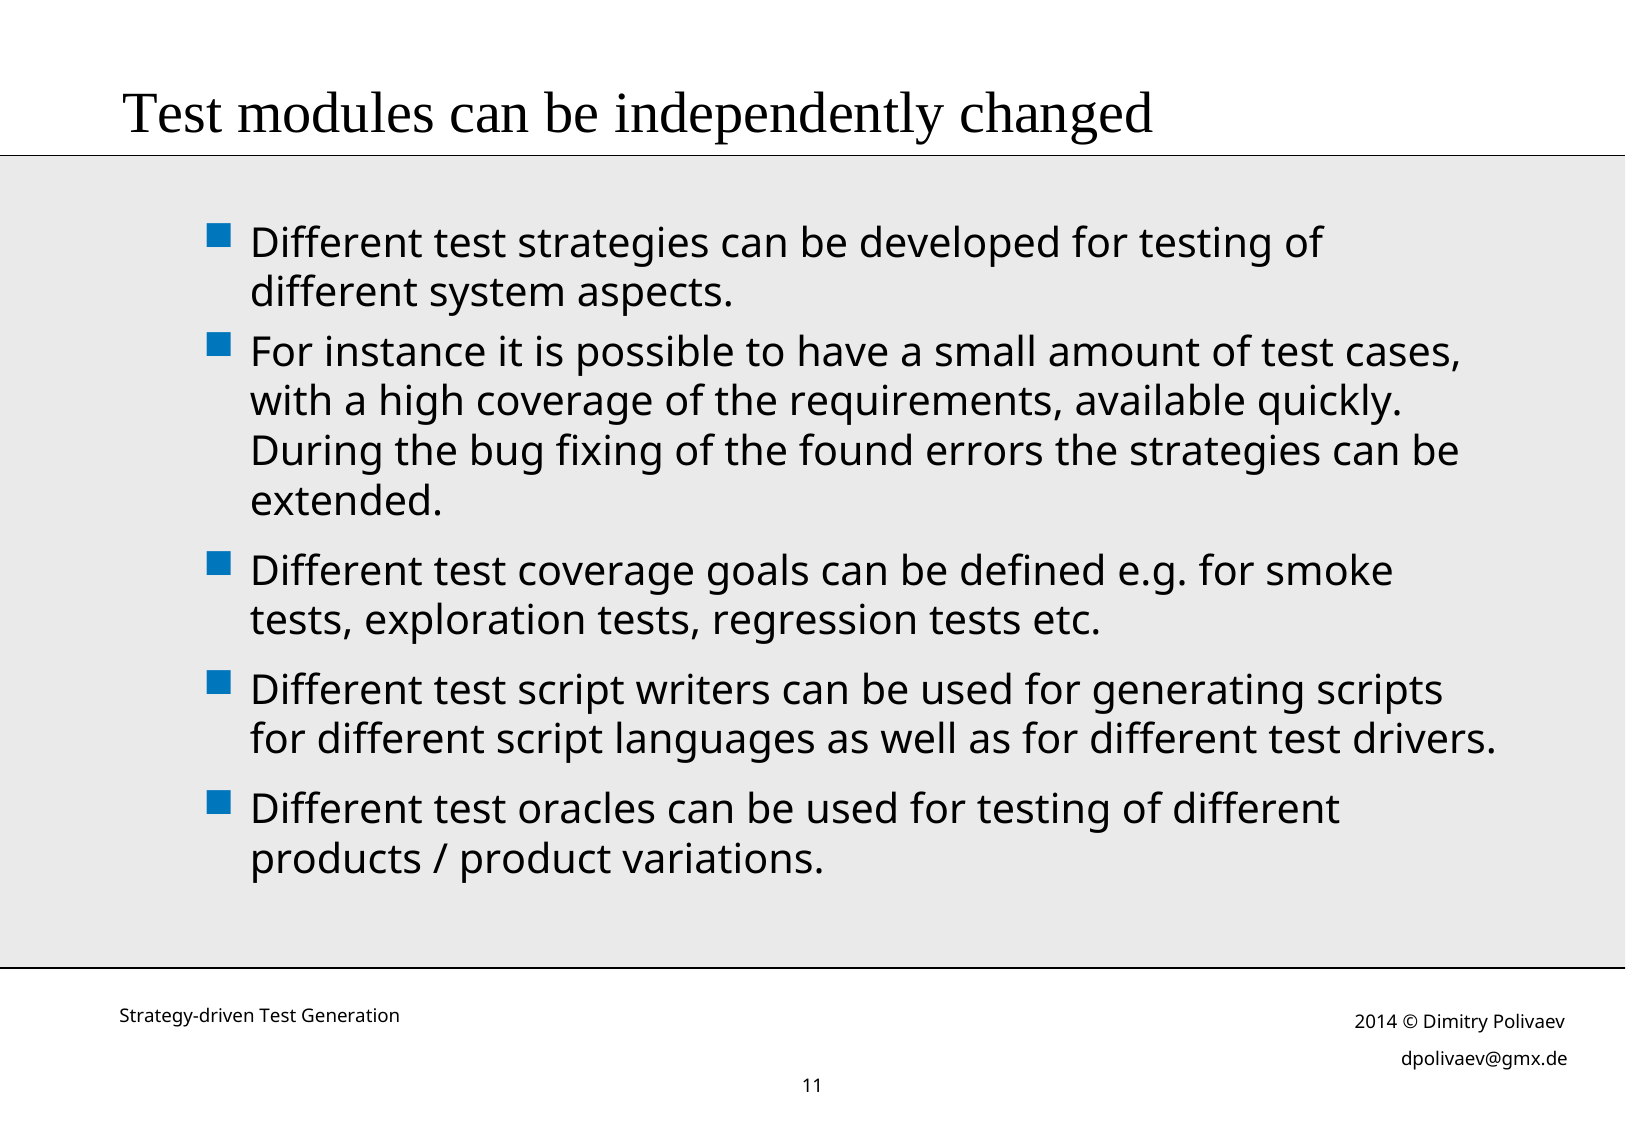

# Test modules can be independently changed
Different test strategies can be developed for testing of different system aspects.
For instance it is possible to have a small amount of test cases, with a high coverage of the requirements, available quickly. During the bug fixing of the found errors the strategies can be extended.
Different test coverage goals can be defined e.g. for smoke tests, exploration tests, regression tests etc.
Different test script writers can be used for generating scripts for different script languages as well as for different test drivers.
Different test oracles can be used for testing of different products / product variations.